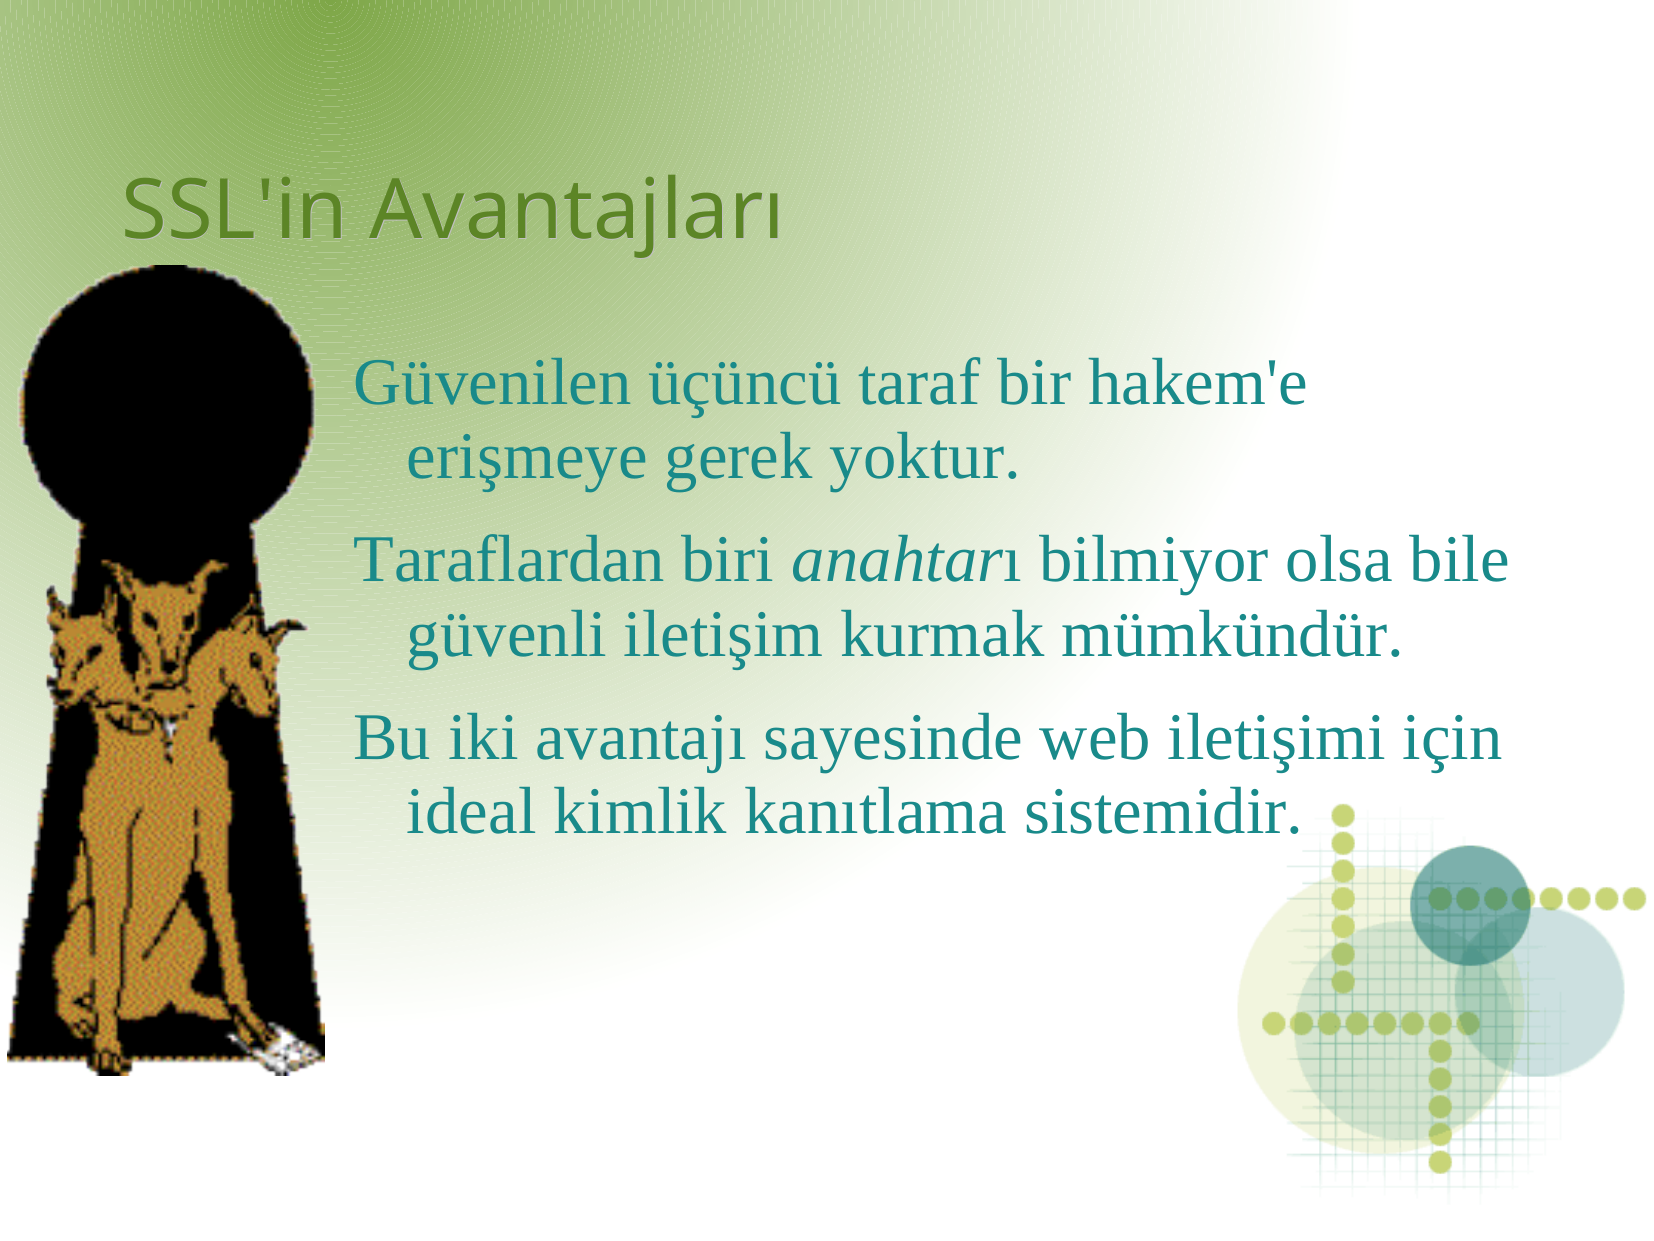

# SSL'in Avantajları
Güvenilen üçüncü taraf bir hakem'e erişmeye gerek yoktur.
Taraflardan biri anahtarı bilmiyor olsa bile güvenli iletişim kurmak mümkündür.
Bu iki avantajı sayesinde web iletişimi için ideal kimlik kanıtlama sistemidir.